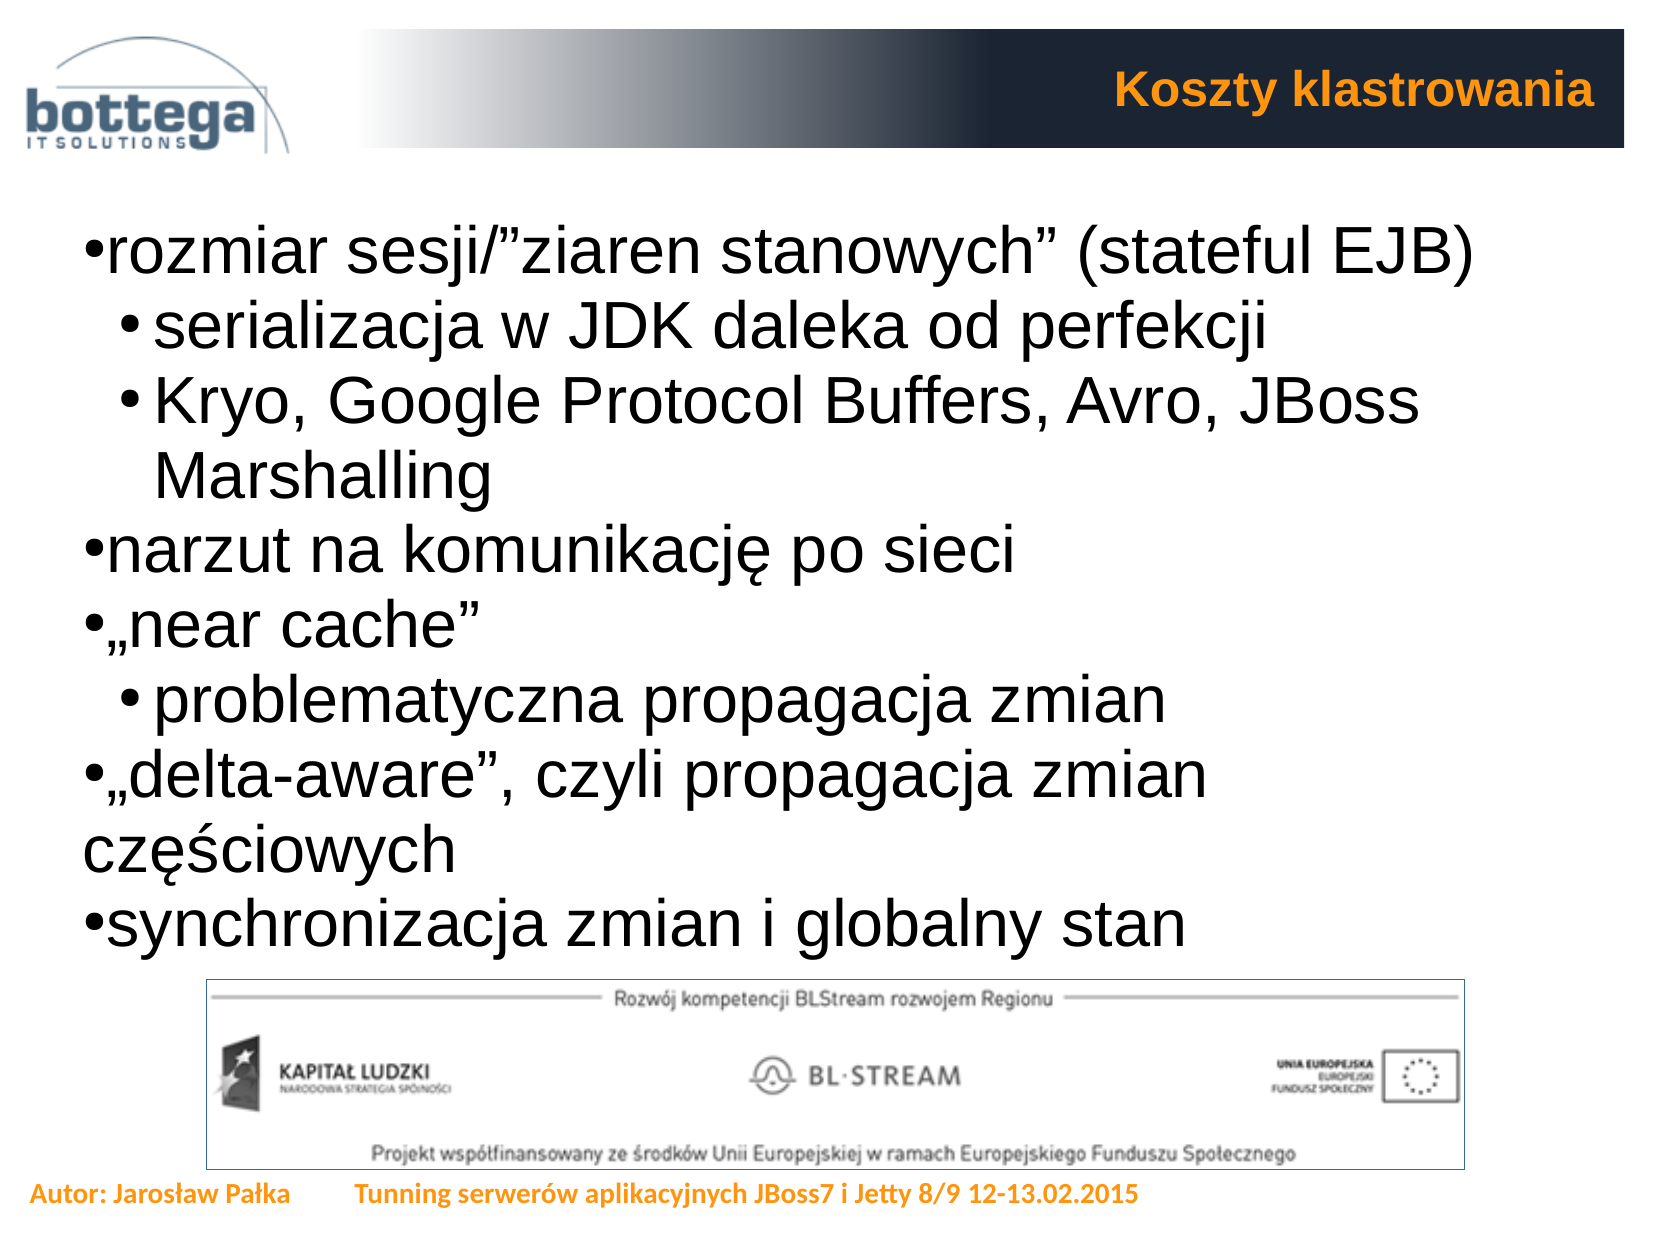

# Koszty klastrowania
rozmiar sesji/”ziaren stanowych” (stateful EJB)
serializacja w JDK daleka od perfekcji
Kryo, Google Protocol Buffers, Avro, JBoss Marshalling
narzut na komunikację po sieci
„near cache”
problematyczna propagacja zmian
„delta-aware”, czyli propagacja zmian częściowych
synchronizacja zmian i globalny stan